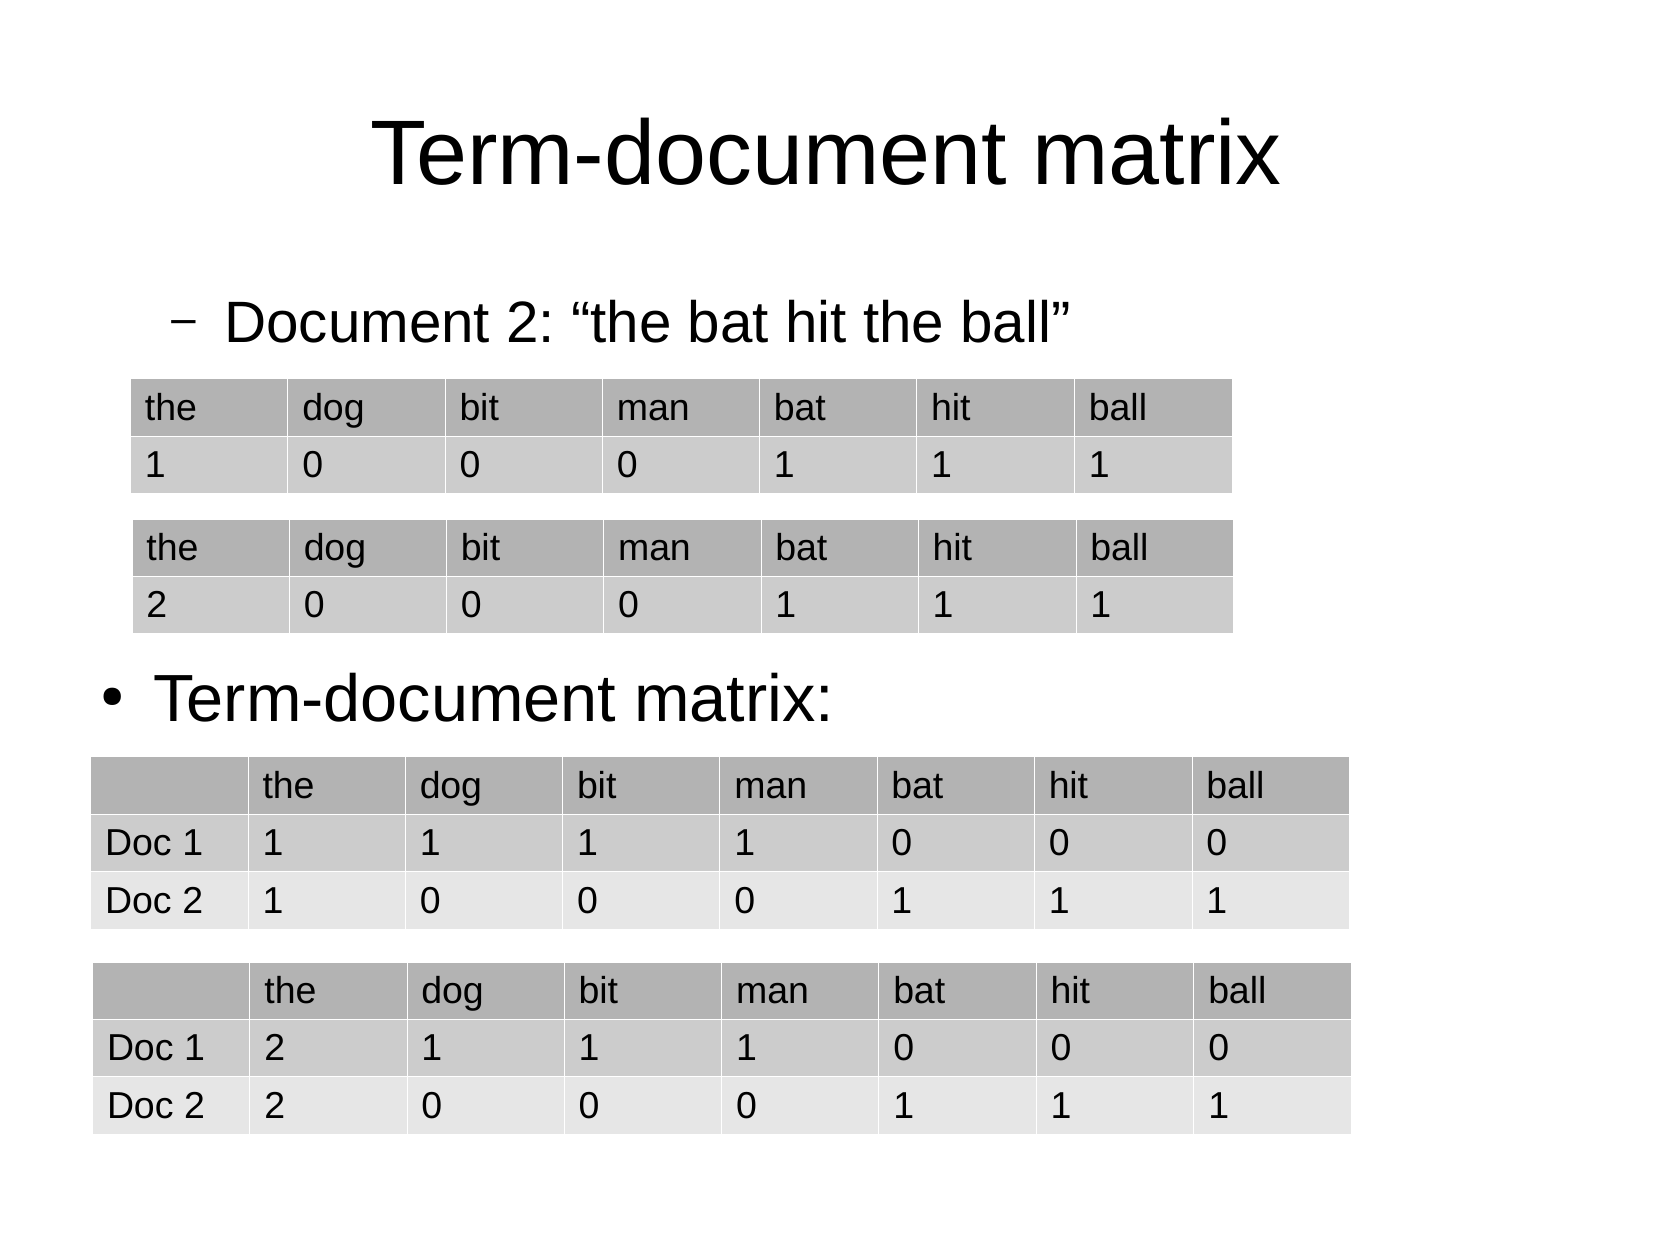

# Term-document matrix
Document 2: “the bat hit the ball”
Term-document matrix:
| the | dog | bit | man | bat | hit | ball |
| --- | --- | --- | --- | --- | --- | --- |
| 1 | 0 | 0 | 0 | 1 | 1 | 1 |
| the | dog | bit | man | bat | hit | ball |
| --- | --- | --- | --- | --- | --- | --- |
| 2 | 0 | 0 | 0 | 1 | 1 | 1 |
| | the | dog | bit | man | bat | hit | ball |
| --- | --- | --- | --- | --- | --- | --- | --- |
| Doc 1 | 1 | 1 | 1 | 1 | 0 | 0 | 0 |
| Doc 2 | 1 | 0 | 0 | 0 | 1 | 1 | 1 |
| | the | dog | bit | man | bat | hit | ball |
| --- | --- | --- | --- | --- | --- | --- | --- |
| Doc 1 | 2 | 1 | 1 | 1 | 0 | 0 | 0 |
| Doc 2 | 2 | 0 | 0 | 0 | 1 | 1 | 1 |